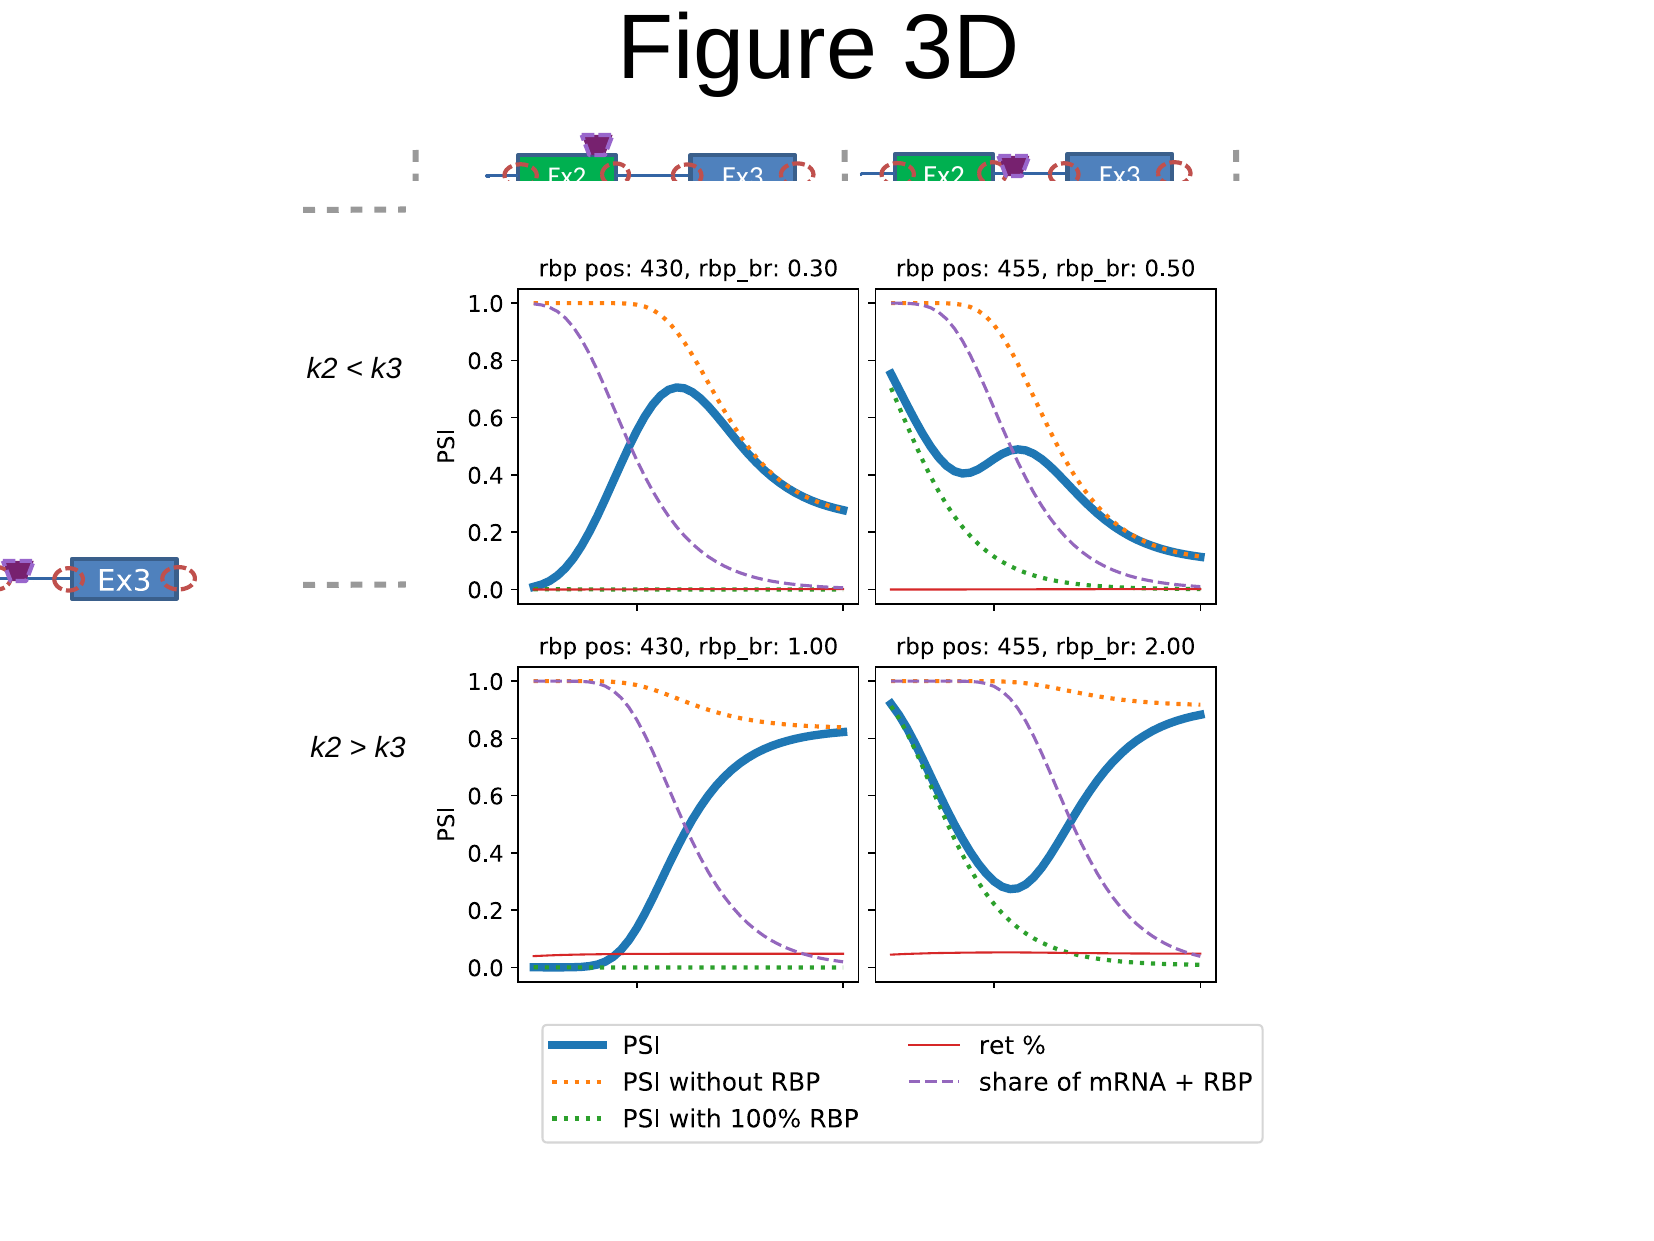

# Figure 3D
Ex2
Ex3
Ex2
Ex3
k2 < k3
k2 > k3